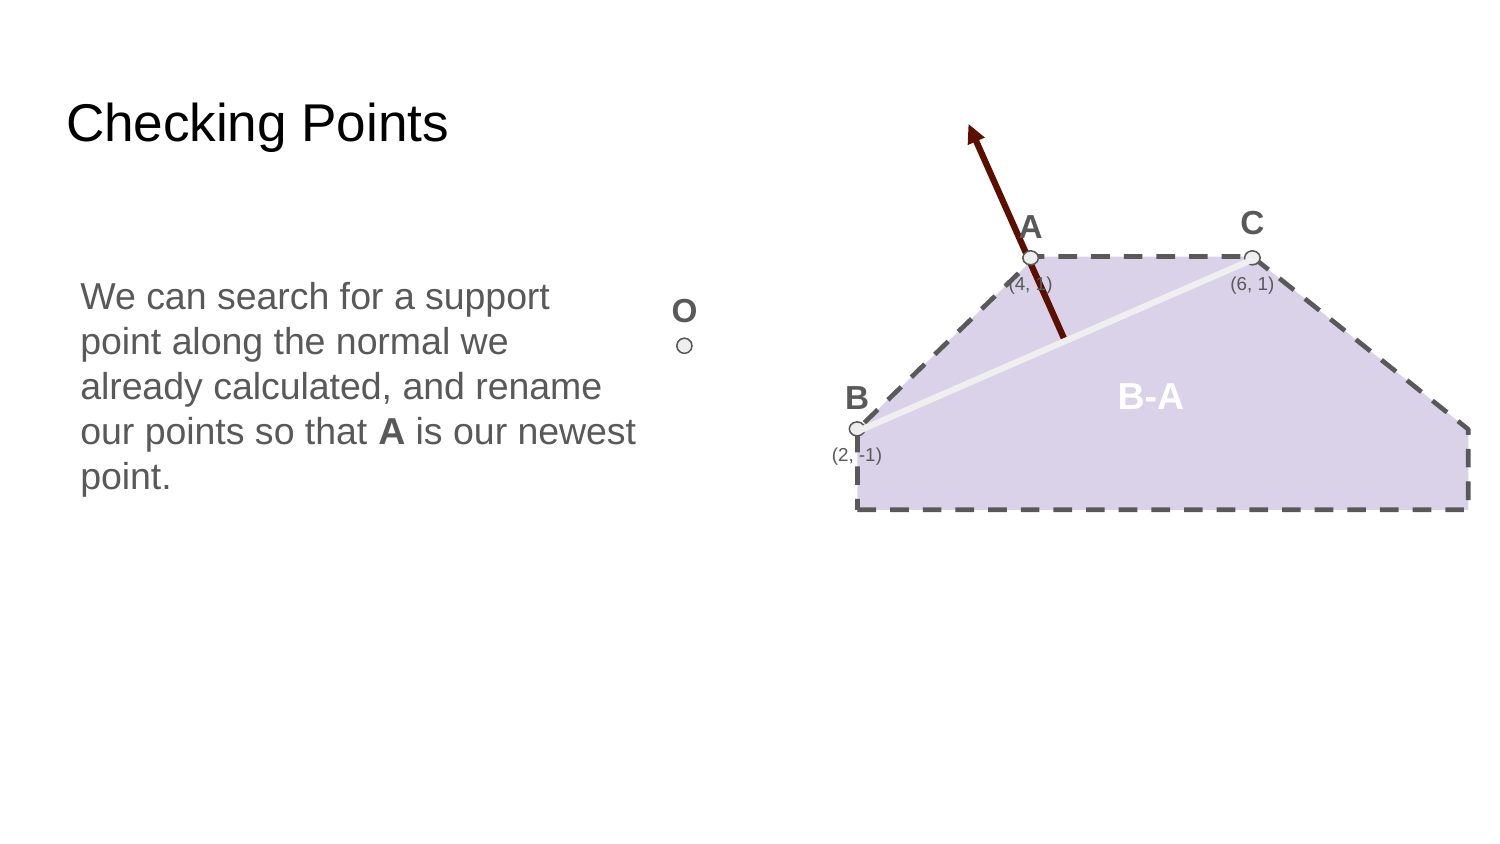

# Checking Points
C
A
(4, 1)
(6, 1)
B-A
We can search for a support point along the normal we already calculated, and rename our points so that A is our newest point.
O
B
(2, -1)